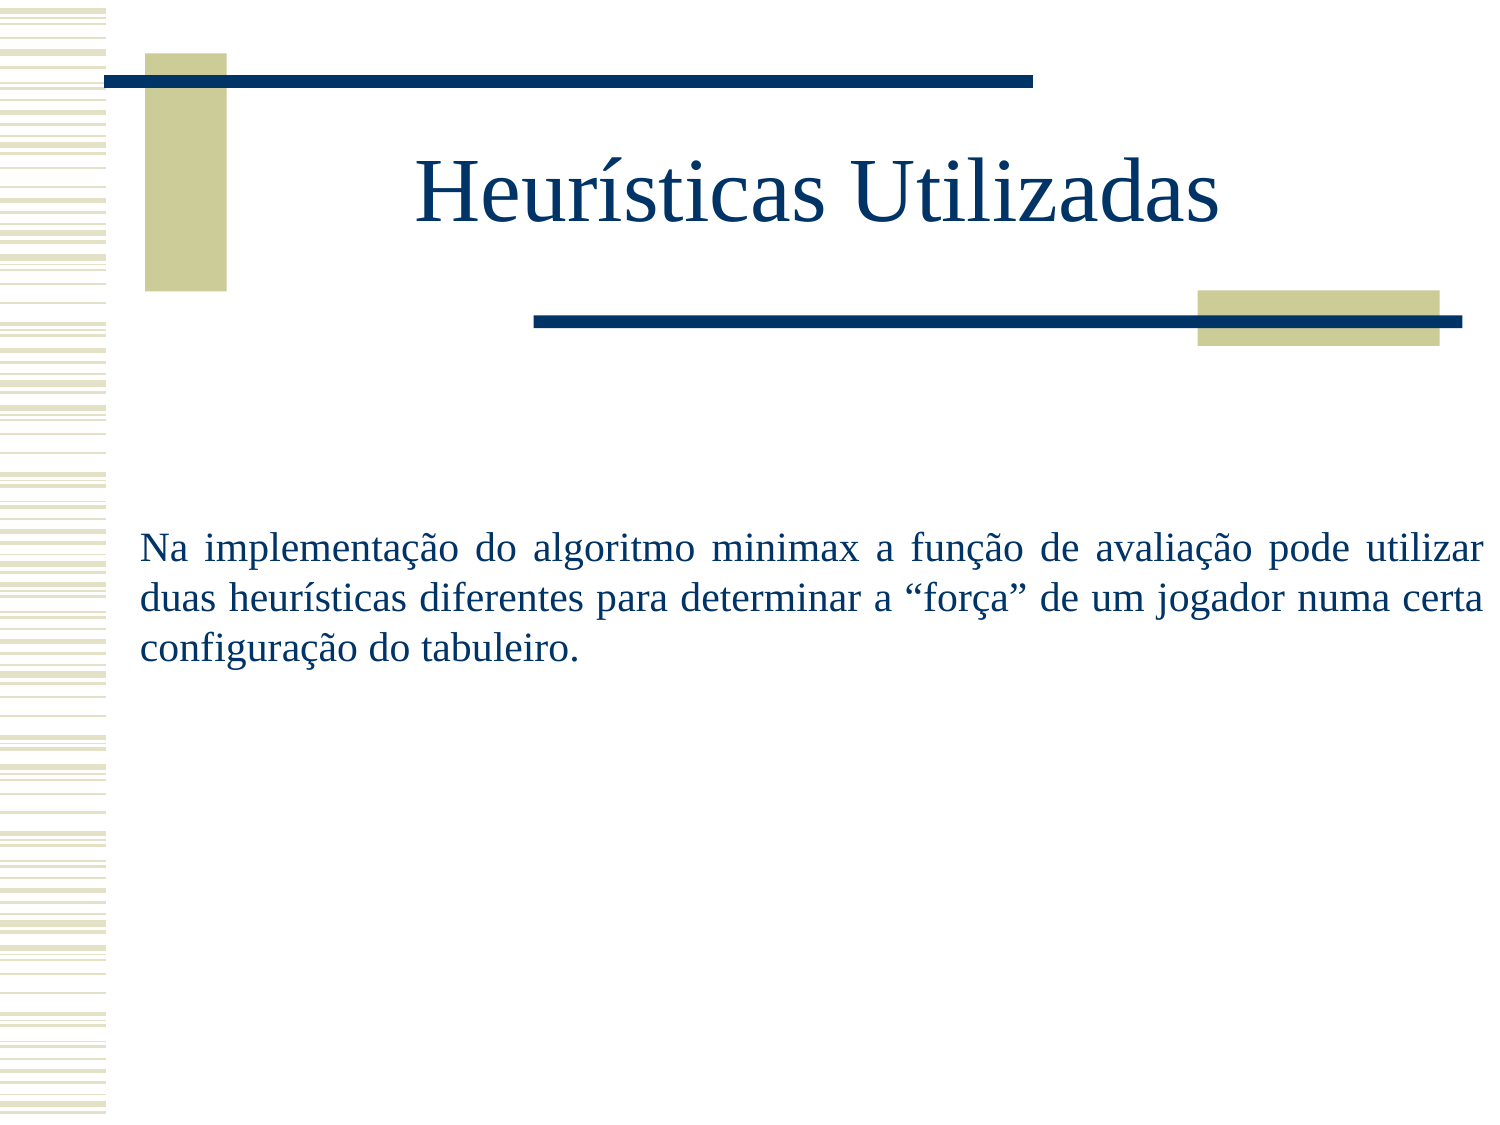

# Heurísticas Utilizadas
Na implementação do algoritmo minimax a função de avaliação pode utilizar duas heurísticas diferentes para determinar a “força” de um jogador numa certa configuração do tabuleiro.